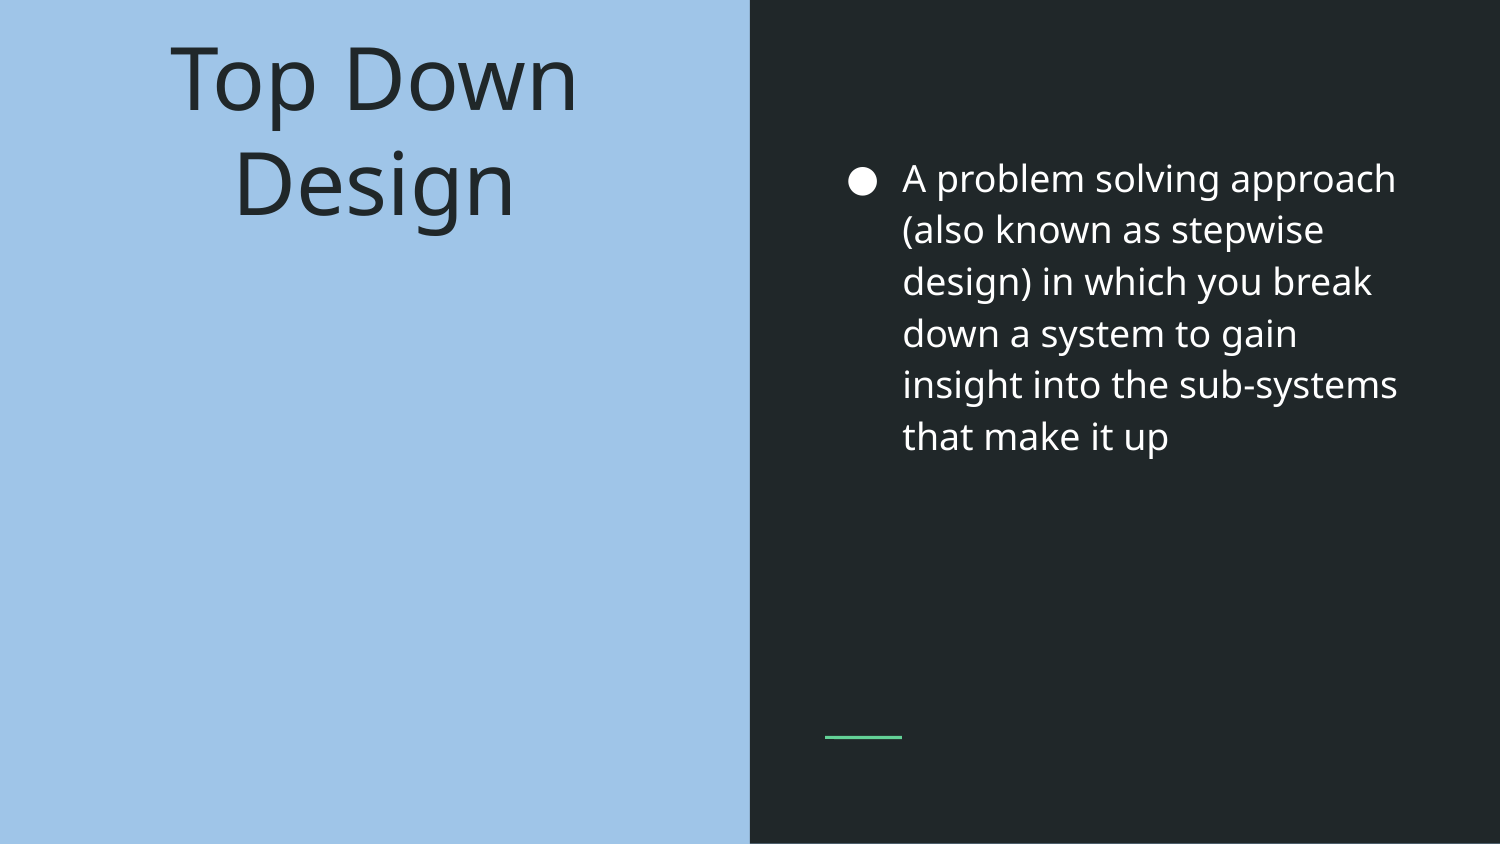

# Top Down Design
A problem solving approach (also known as stepwise design) in which you break down a system to gain insight into the sub-systems that make it up